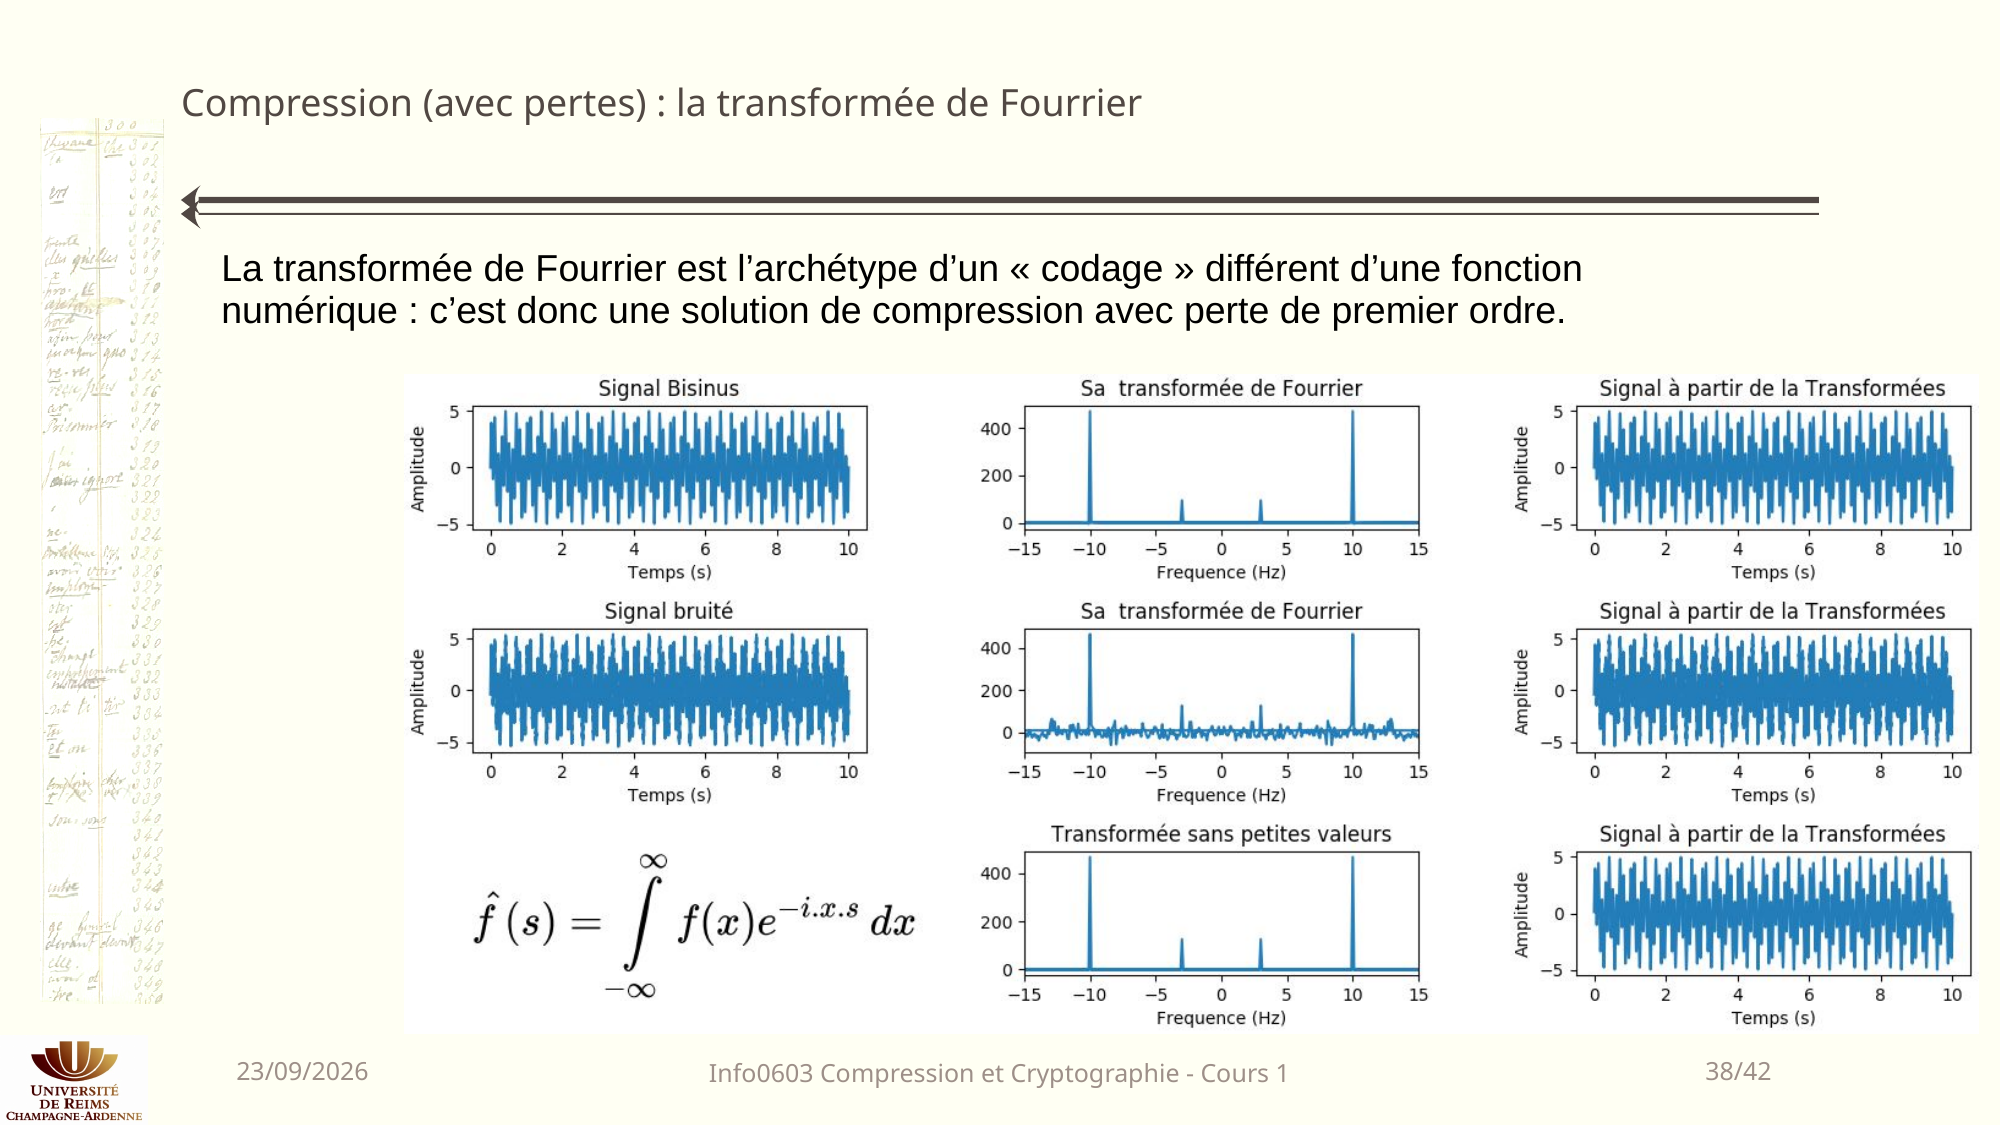

# Compression (avec pertes) : la transformée de Fourrier
La transformée de Fourrier est l’archétype d’un « codage » différent d’une fonction numérique : c’est donc une solution de compression avec perte de premier ordre.